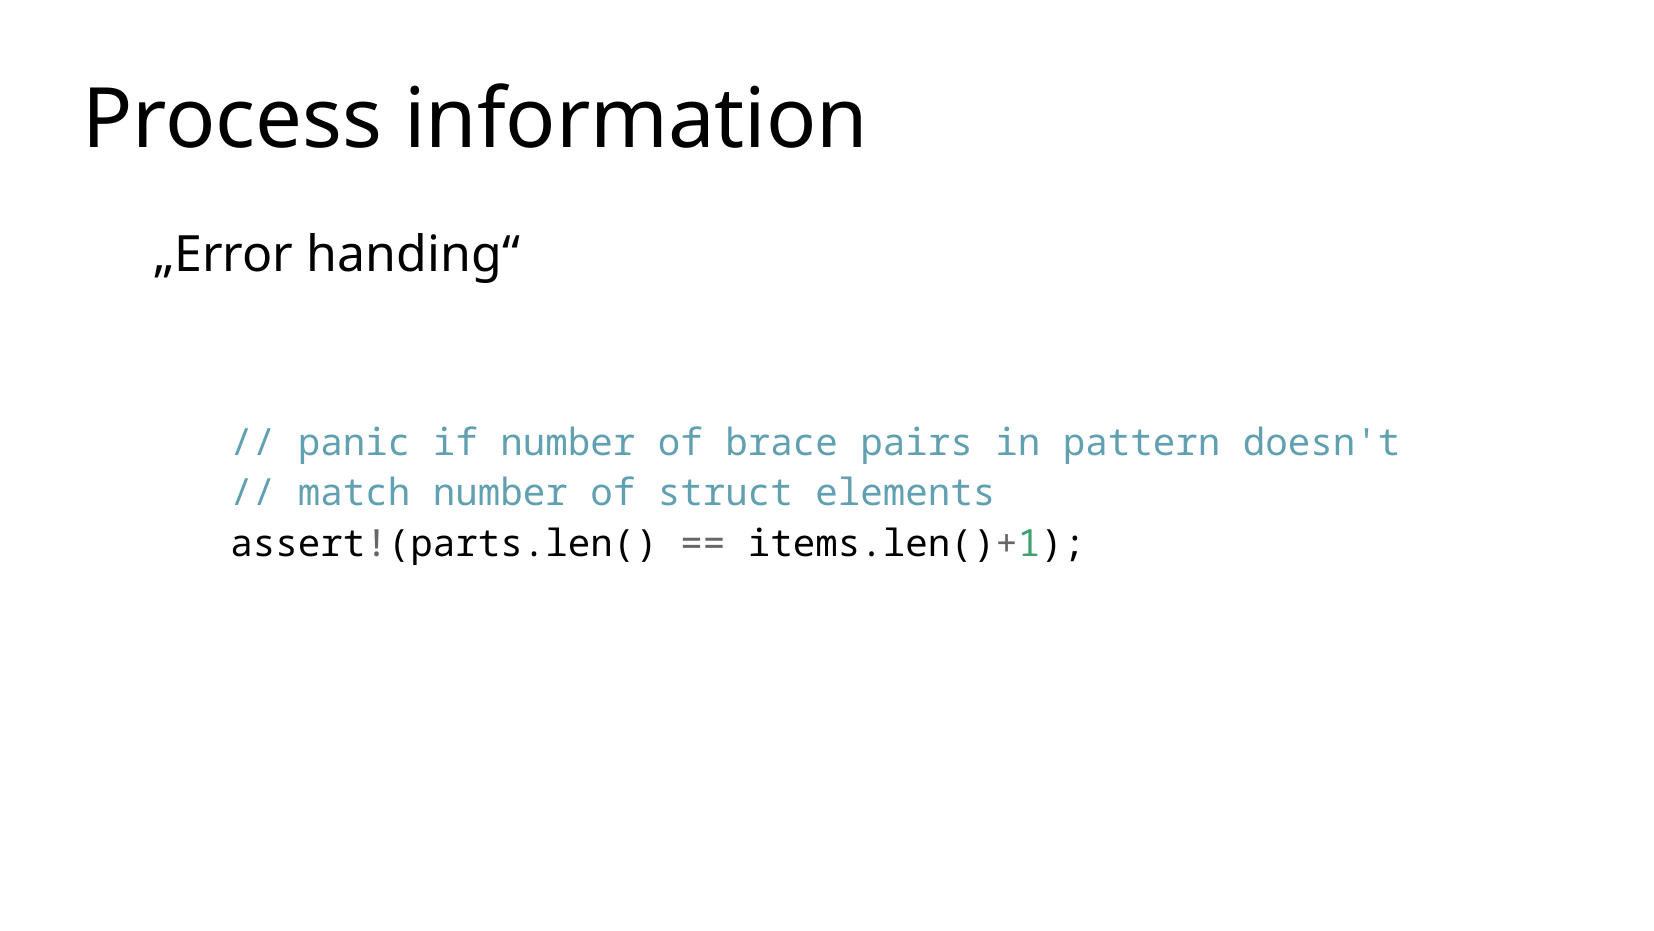

# Process information
„Error handing“
// panic if number of brace pairs in pattern doesn't
// match number of struct elements
assert!(parts.len() == items.len()+1);